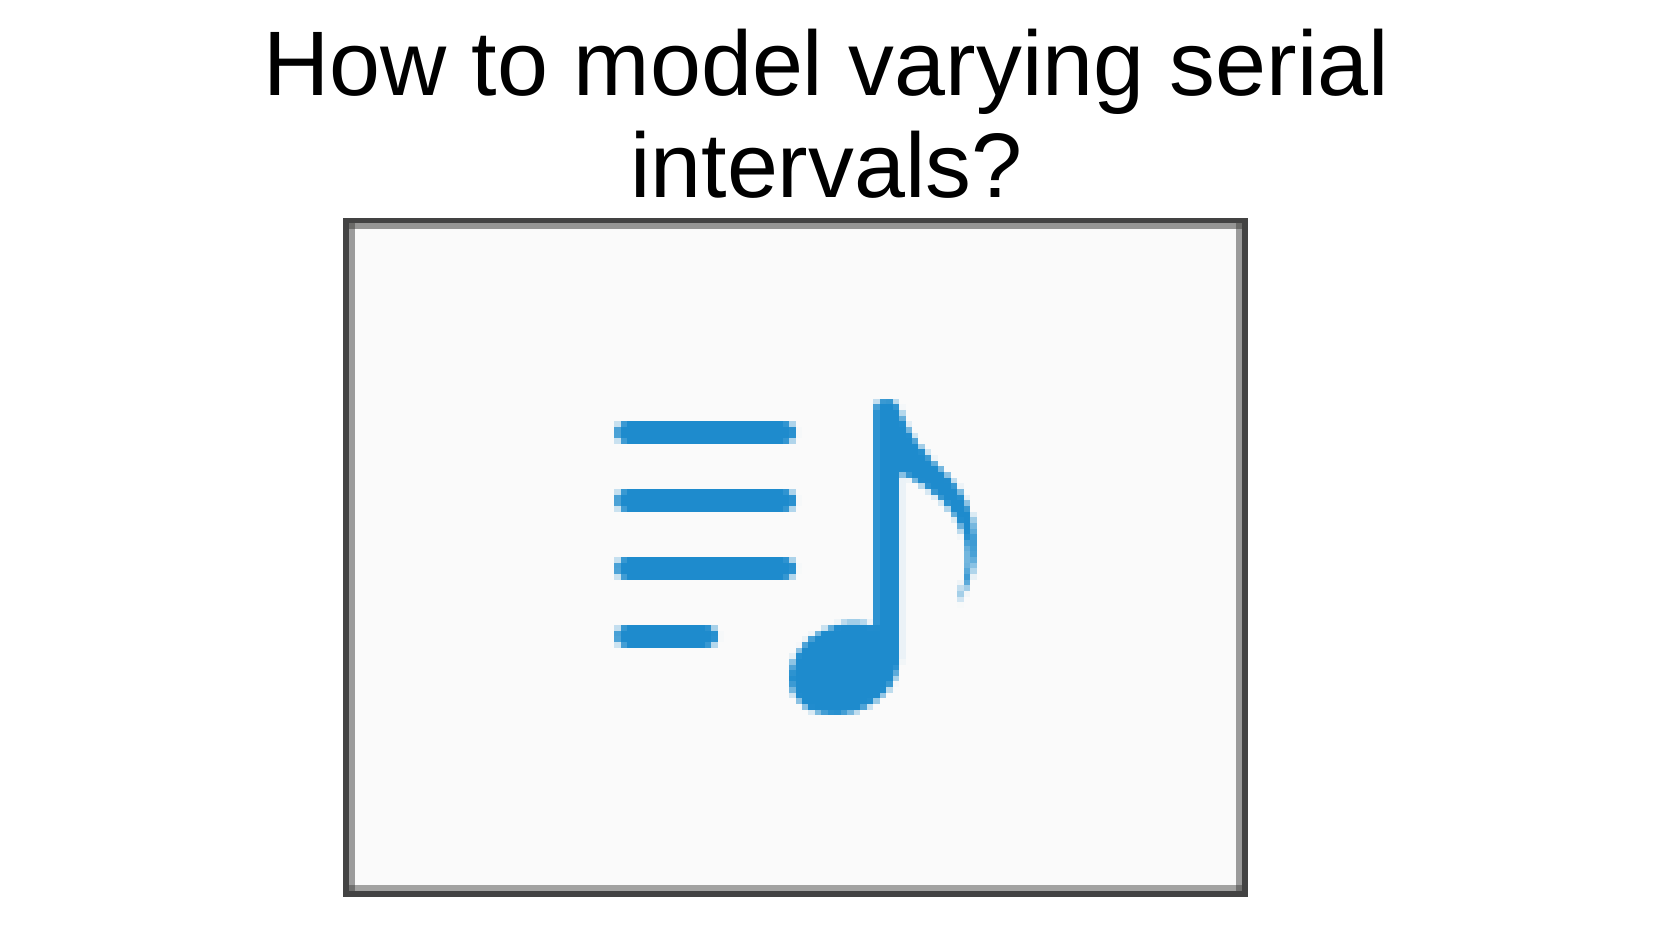

# How to model varying serial intervals?